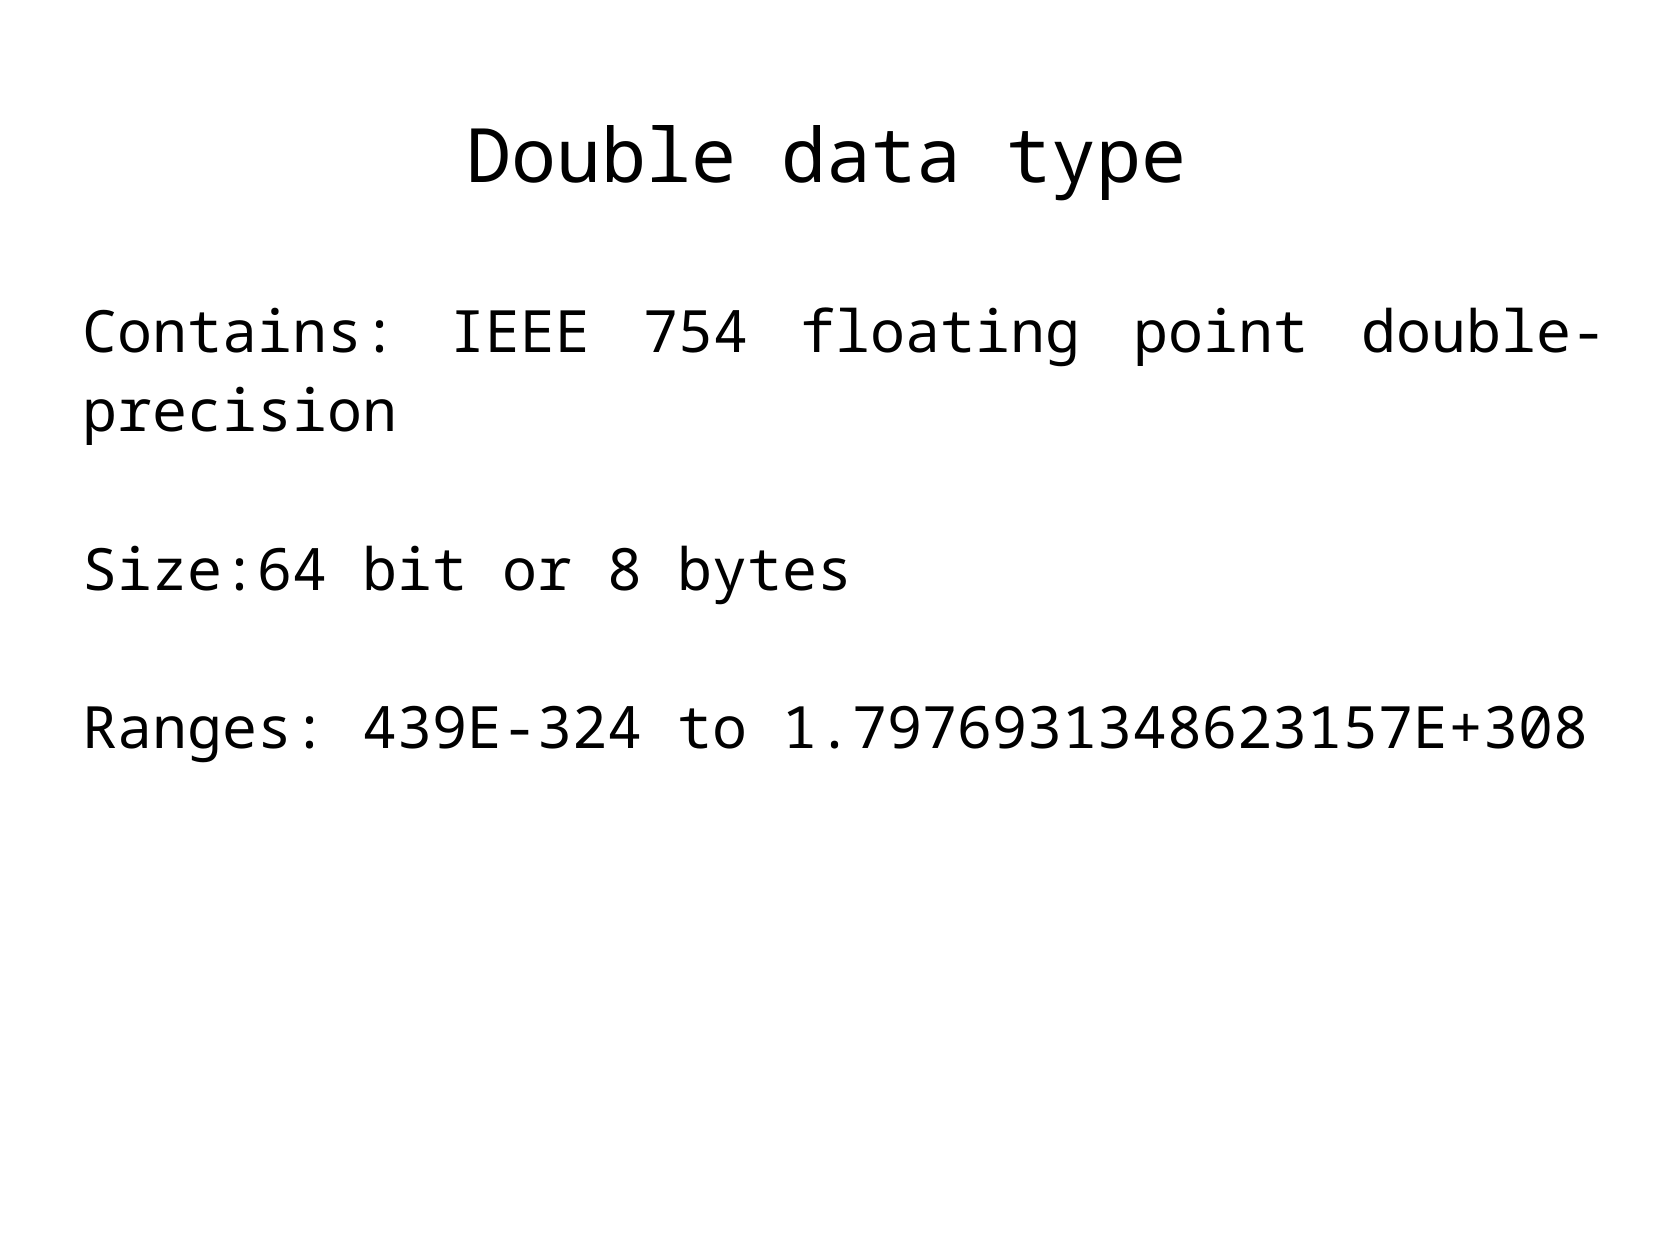

# Double data type
Contains: IEEE 754 floating point double-precision
Size:64 bit or 8 bytes
Ranges: 439E-324 to 1.7976931348623157E+308